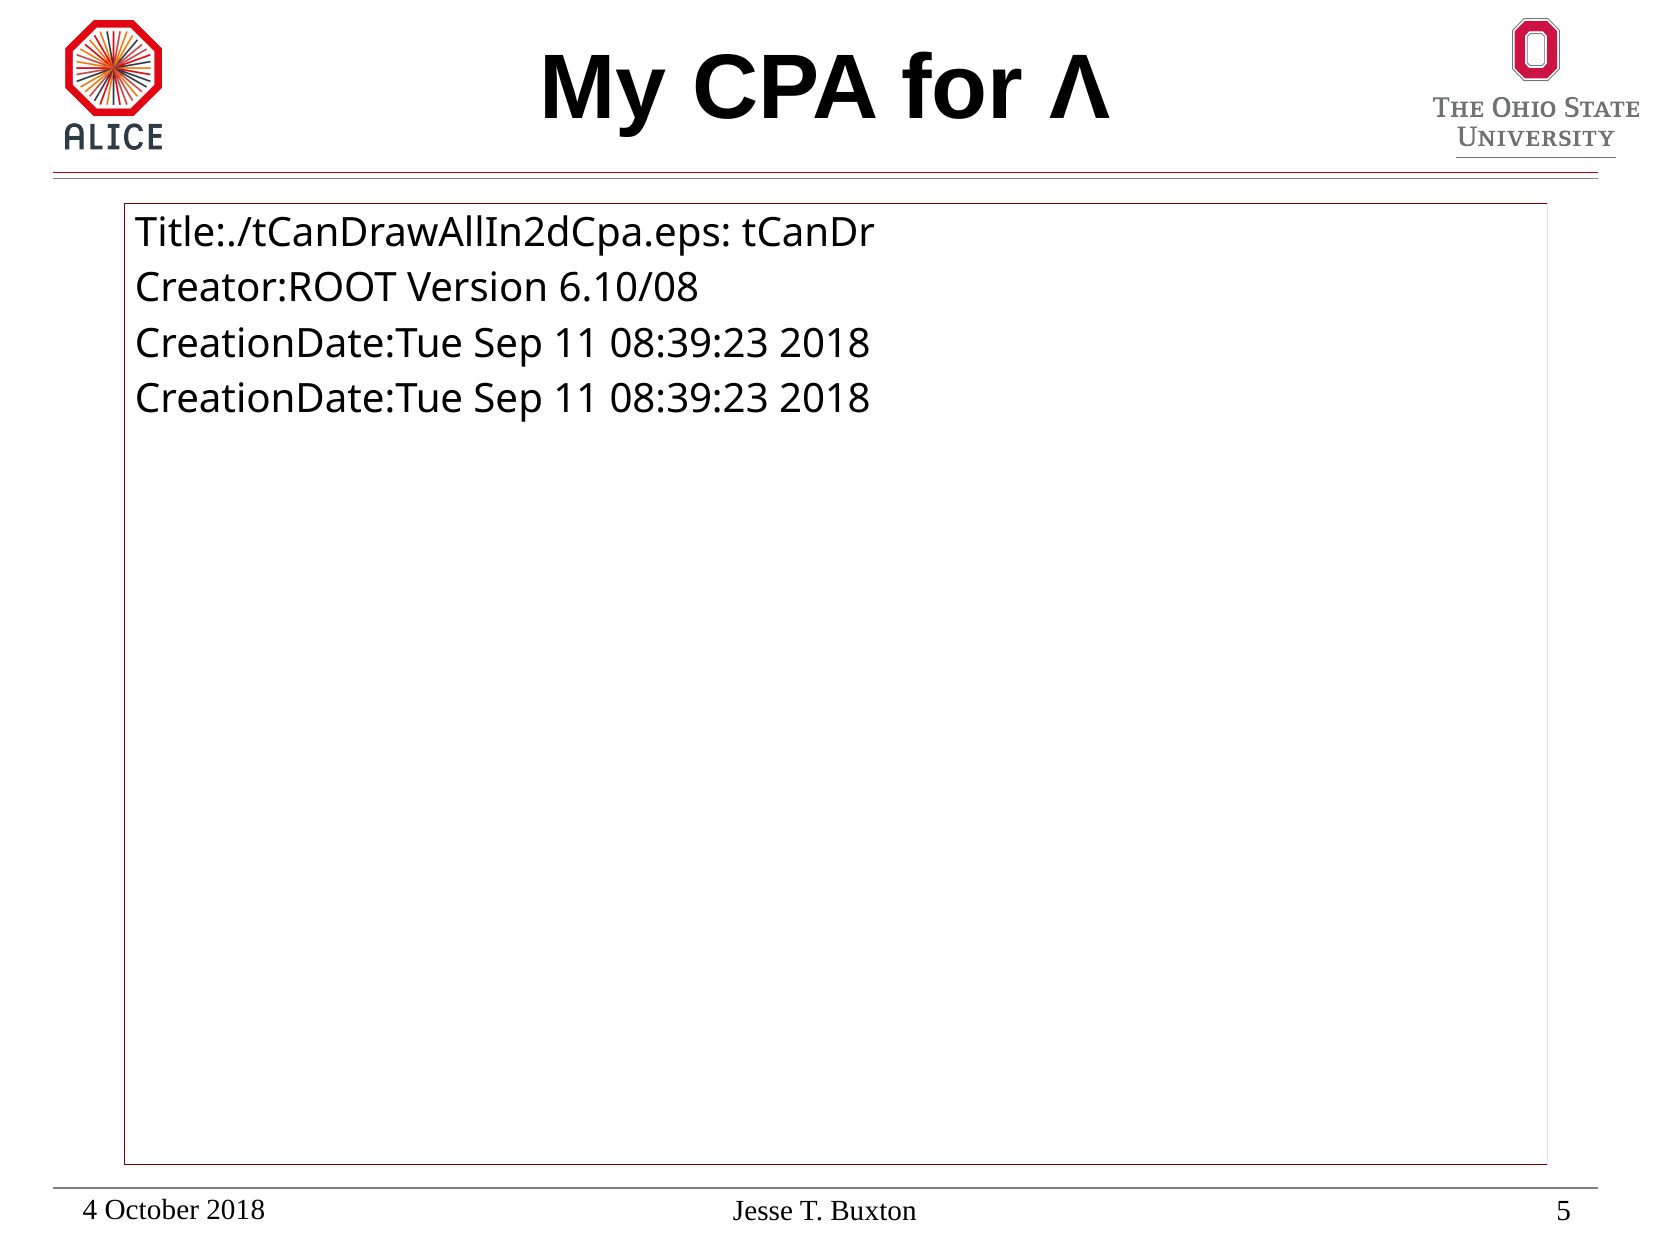

# My CPA for Λ
4 October 2018
Jesse T. Buxton
5